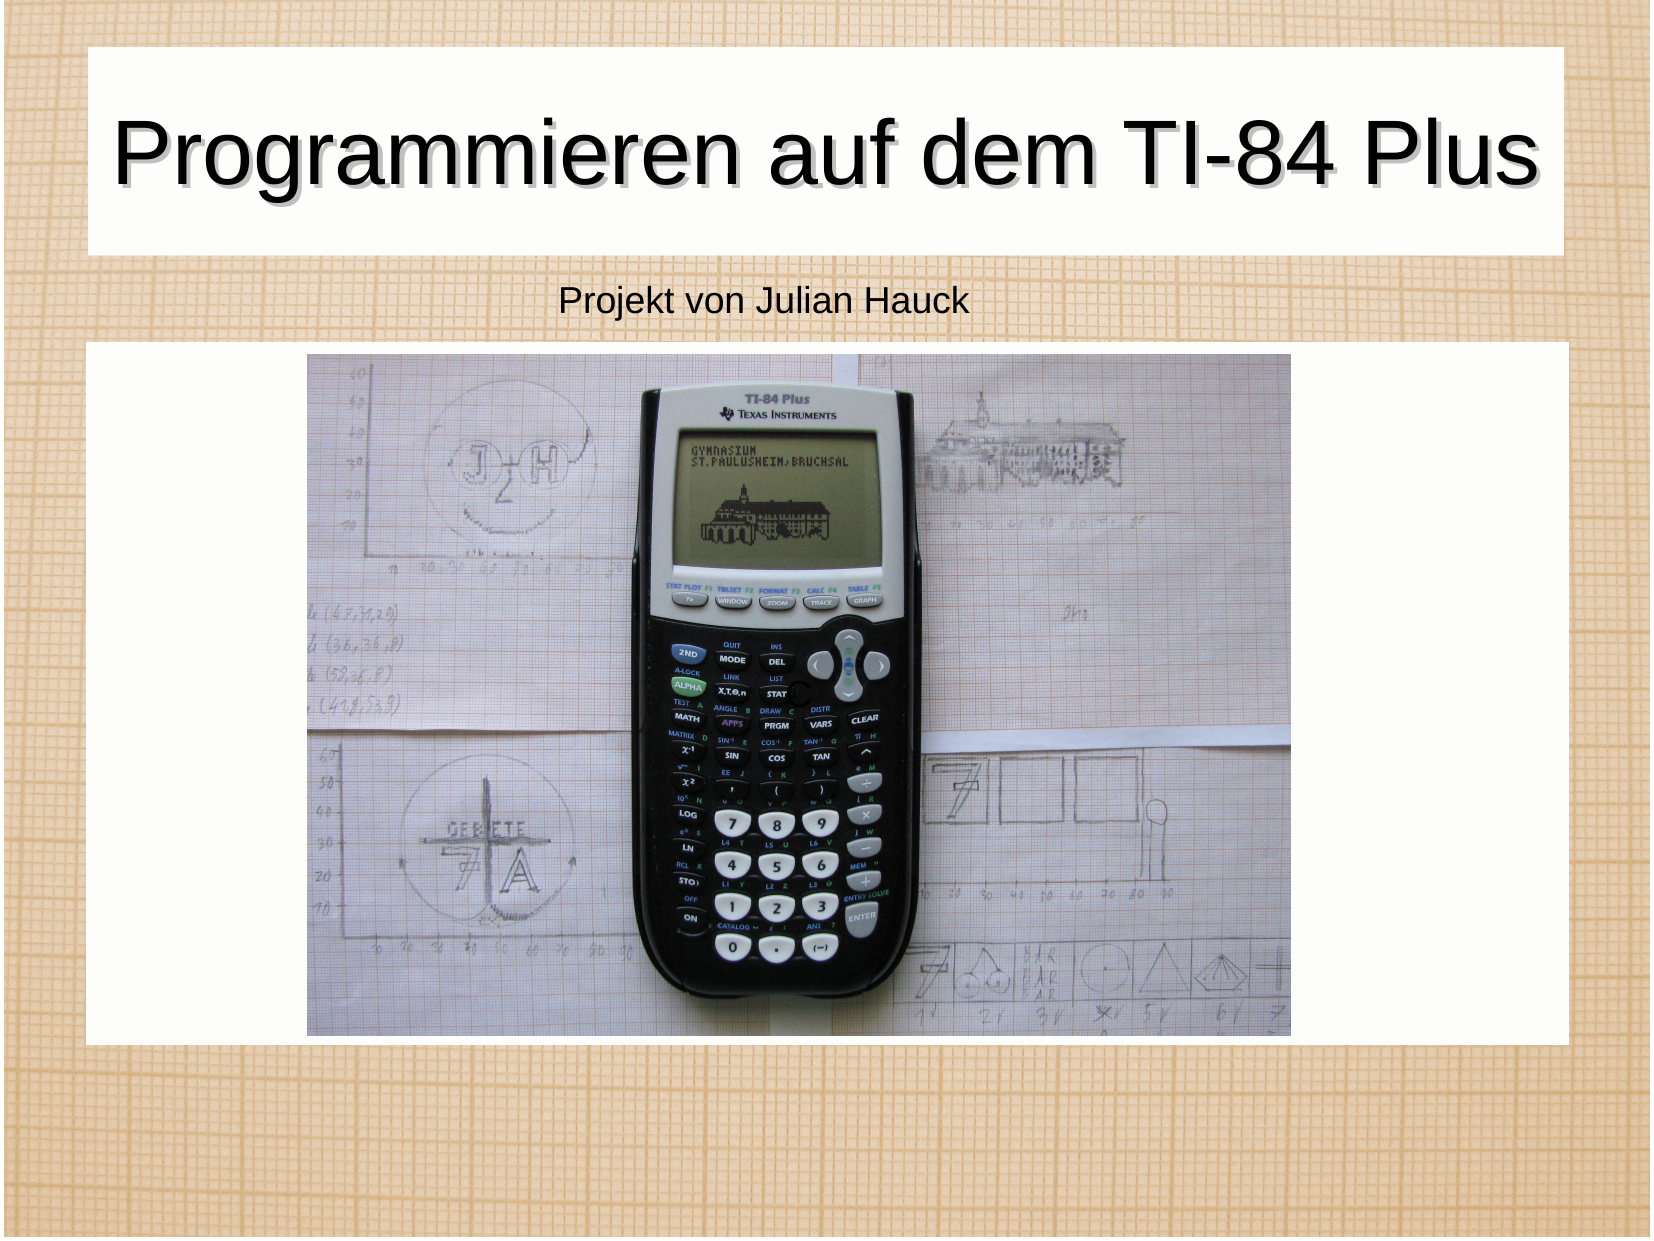

# Programmieren auf dem TI-84 Plus
Projekt von Julian Hauck
C